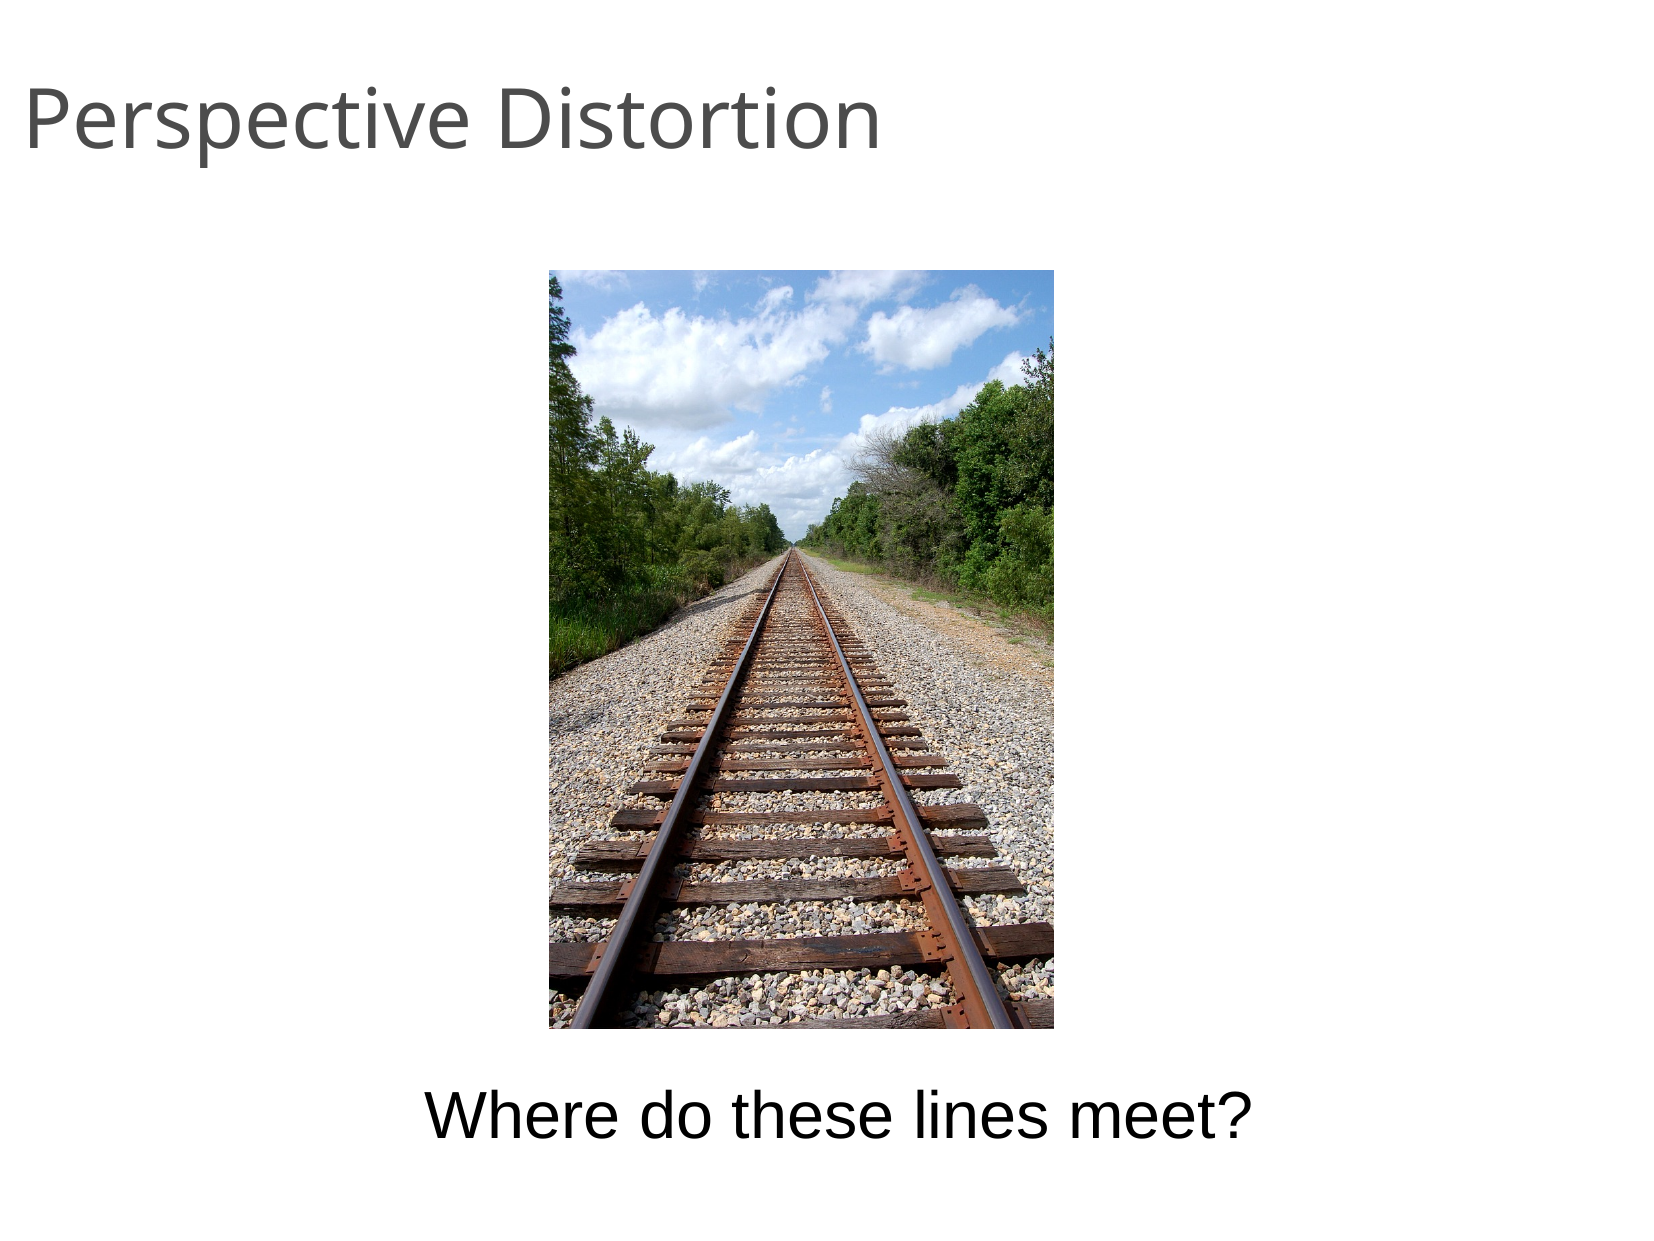

# Perspective Distortion
Where do these lines meet?